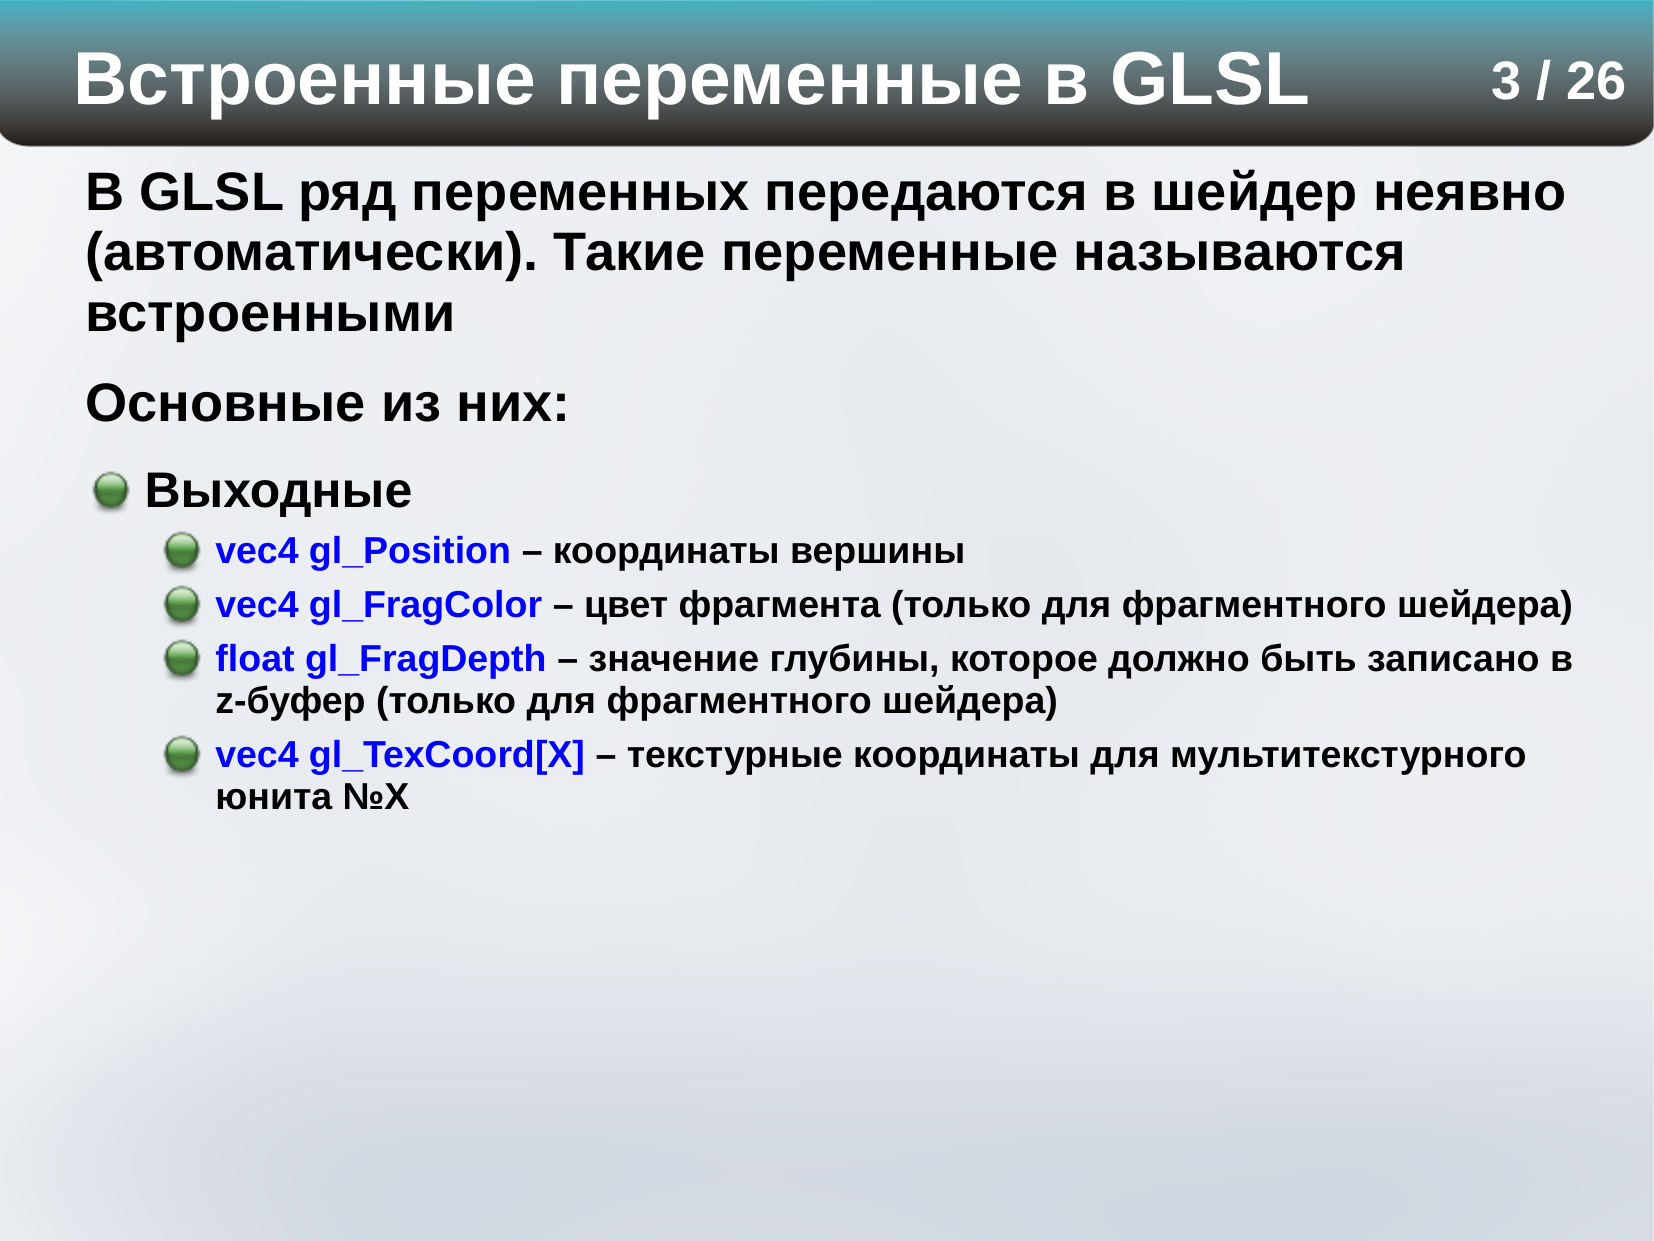

Встроенные переменные в GLSL
В GLSL ряд переменных передаются в шейдер неявно (автоматически). Такие переменные называются встроенными
Основные из них:
Выходные
vec4 gl_Position – координаты вершины
vec4 gl_FragColor – цвет фрагмента (только для фрагментного шейдера)
float gl_FragDepth – значение глубины, которое должно быть записано в z-буфер (только для фрагментного шейдера)
vec4 gl_TexCoord[X] – текстурные координаты для мультитекстурного юнита №X